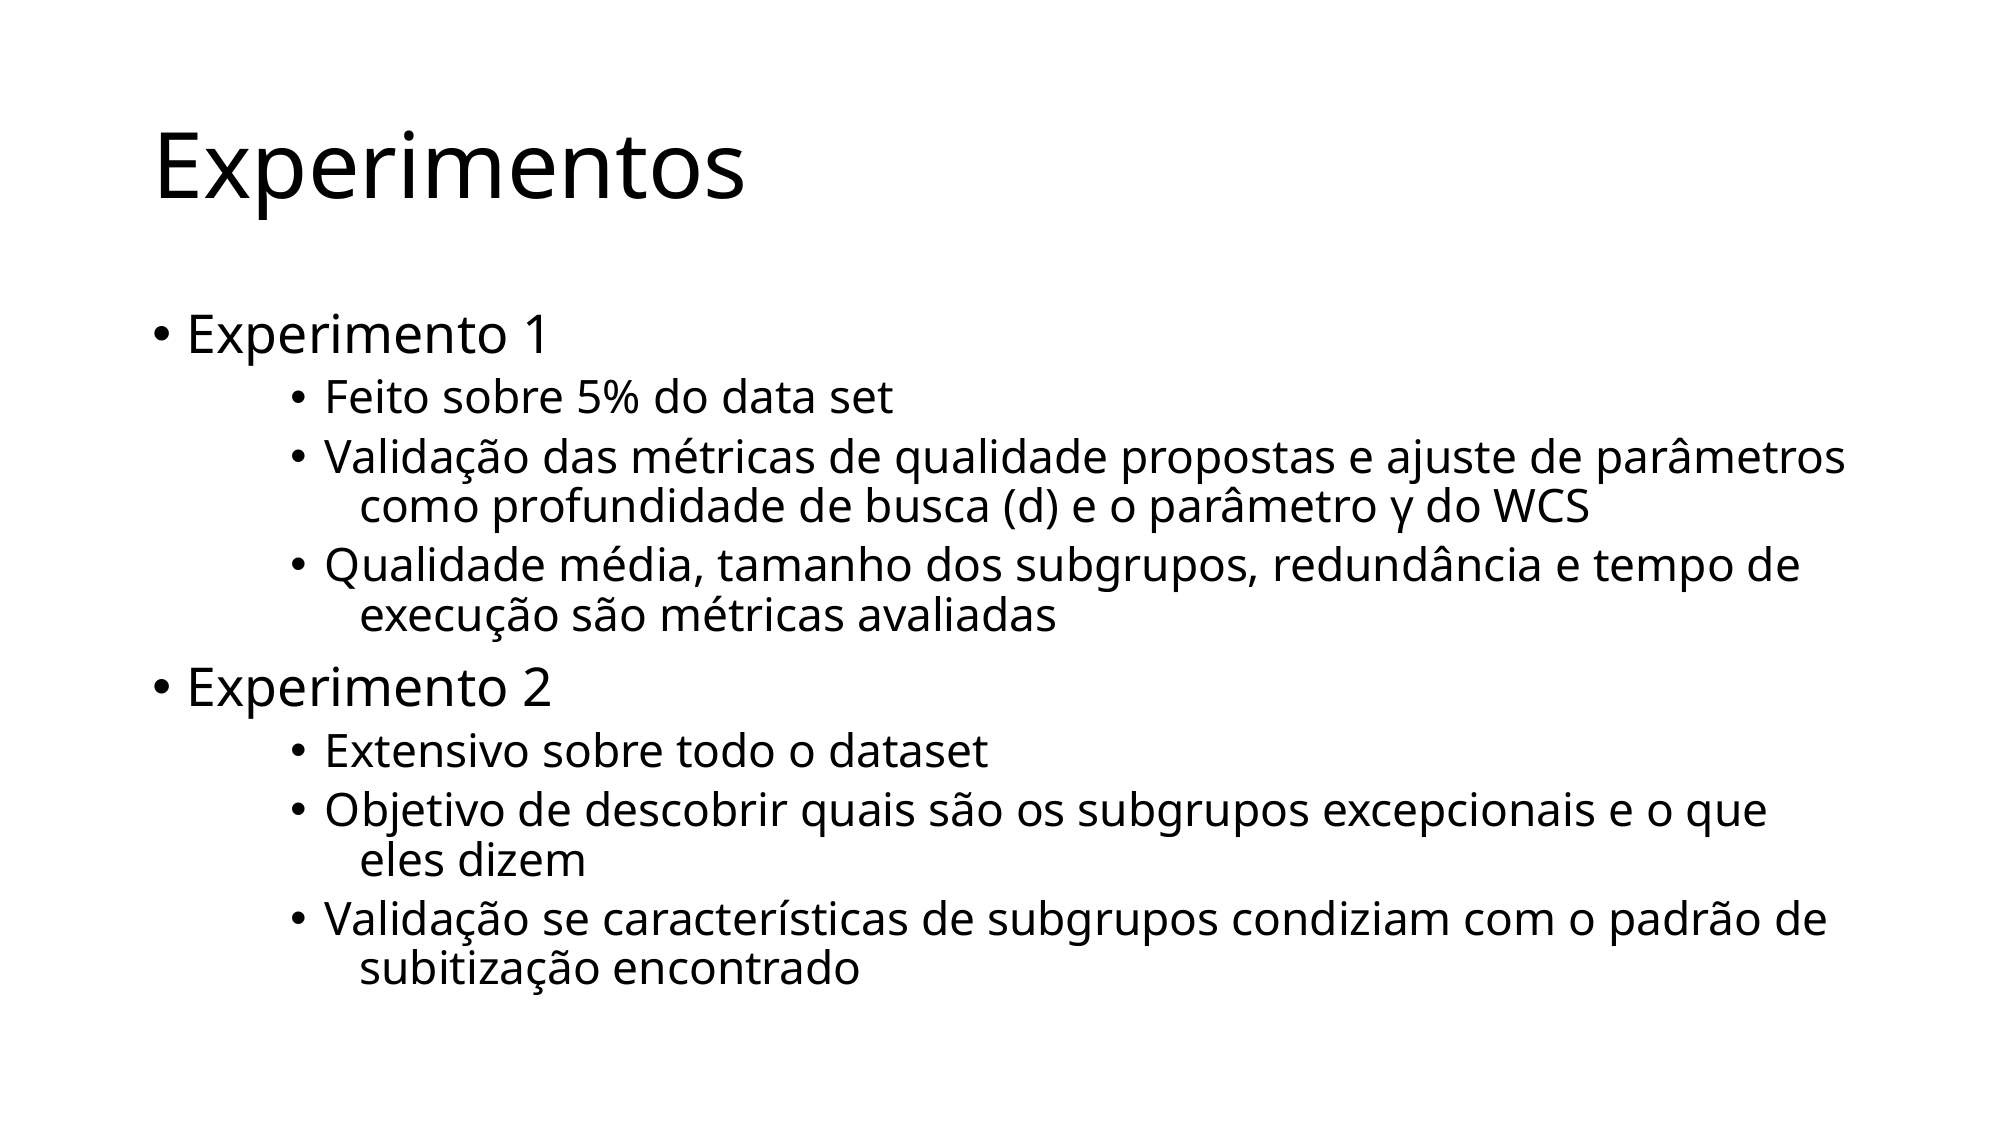

# Experimentos
Experimento 1
Feito sobre 5% do data set
Validação das métricas de qualidade propostas e ajuste de parâmetros como profundidade de busca (d) e o parâmetro γ do WCS
Qualidade média, tamanho dos subgrupos, redundância e tempo de execução são métricas avaliadas
Experimento 2
Extensivo sobre todo o dataset
Objetivo de descobrir quais são os subgrupos excepcionais e o que eles dizem
Validação se características de subgrupos condiziam com o padrão de subitização encontrado